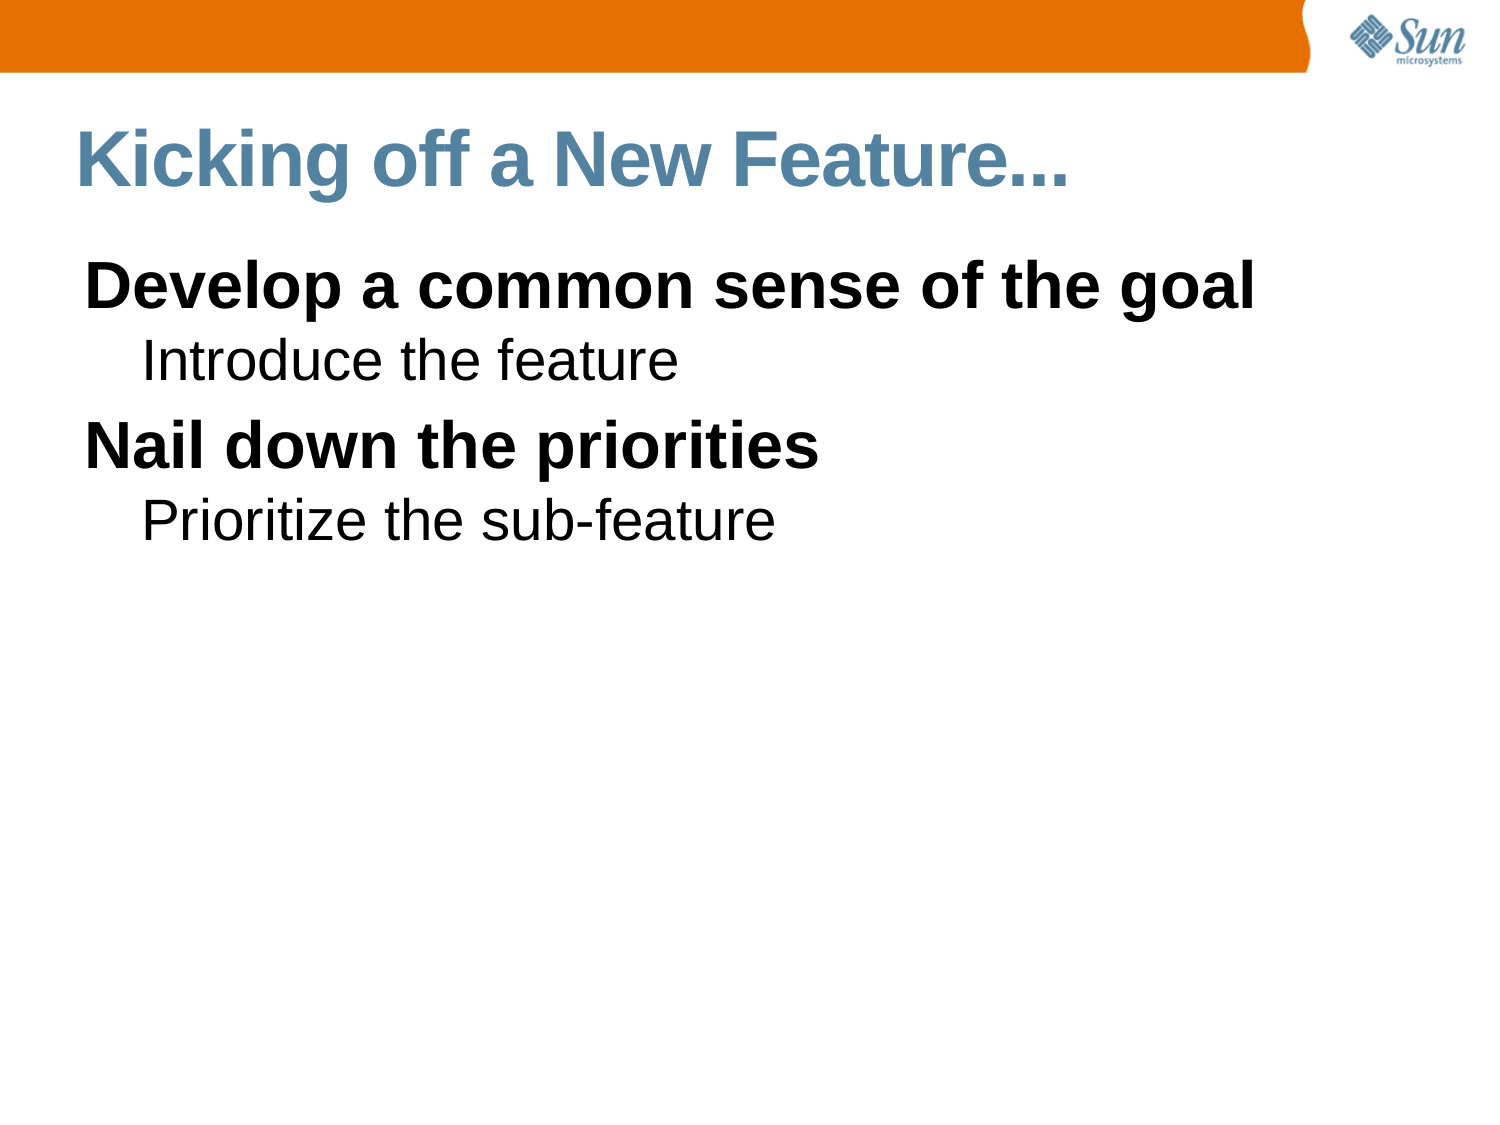

Kicking off a New Feature...
# Develop a common sense of the goal
Introduce the feature
Nail down the priorities
Prioritize the sub-feature